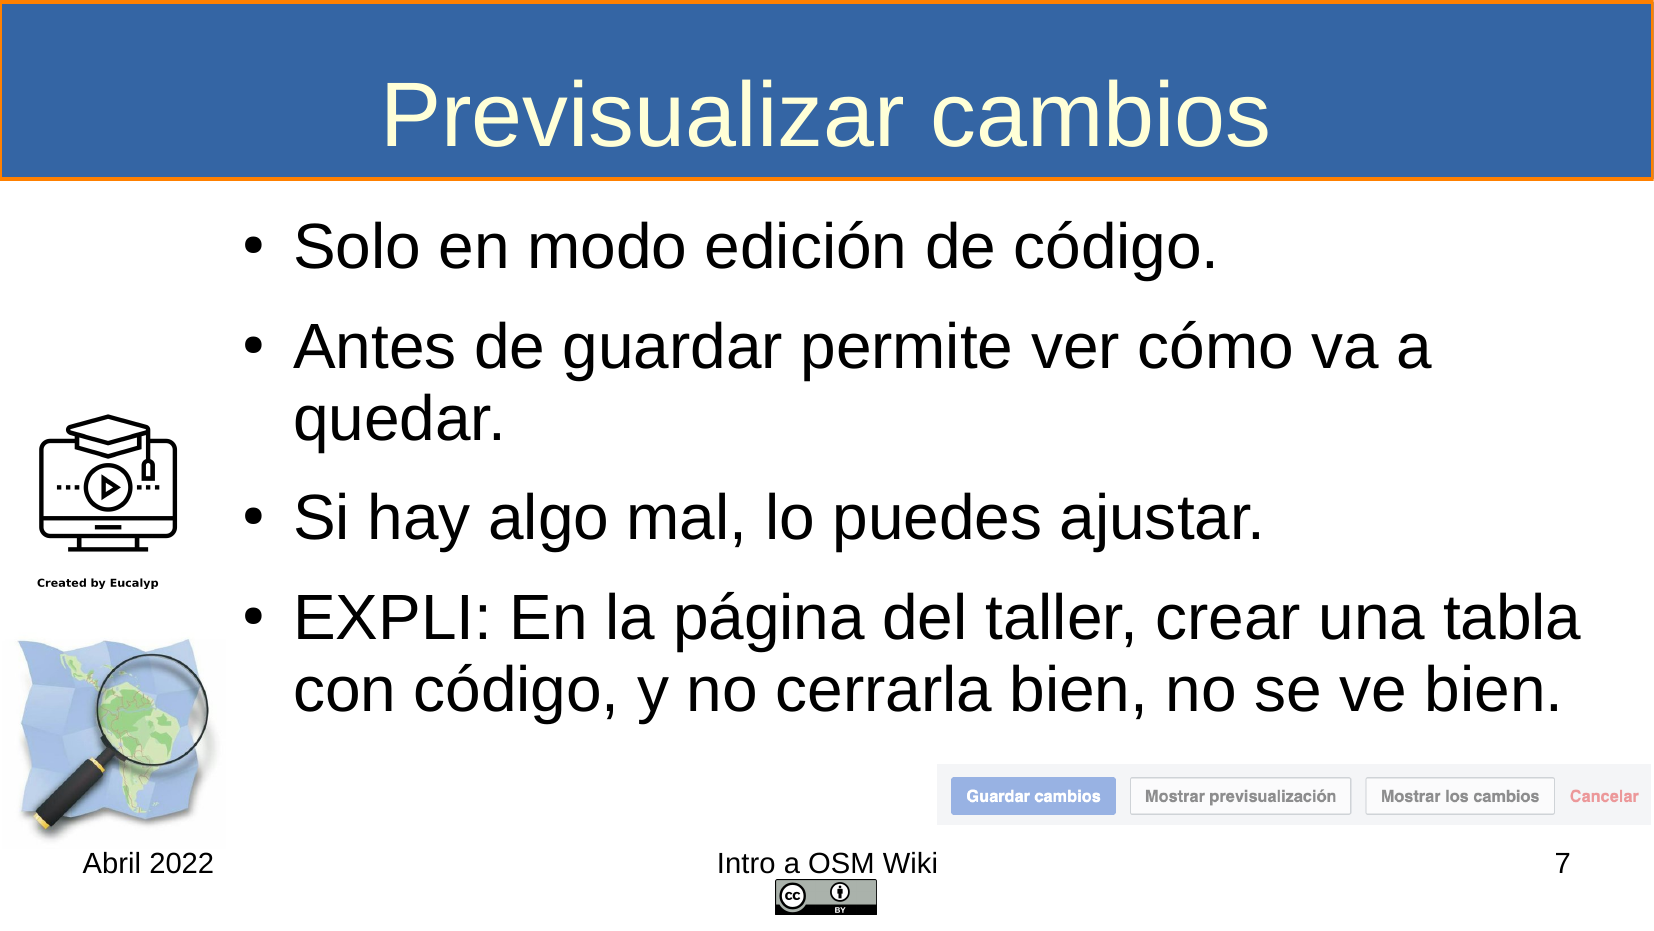

# Previsualizar cambios
Solo en modo edición de código.
Antes de guardar permite ver cómo va a quedar.
Si hay algo mal, lo puedes ajustar.
EXPLI: En la página del taller, crear una tabla con código, y no cerrarla bien, no se ve bien.
Abril 2022
Intro a OSM Wiki
7